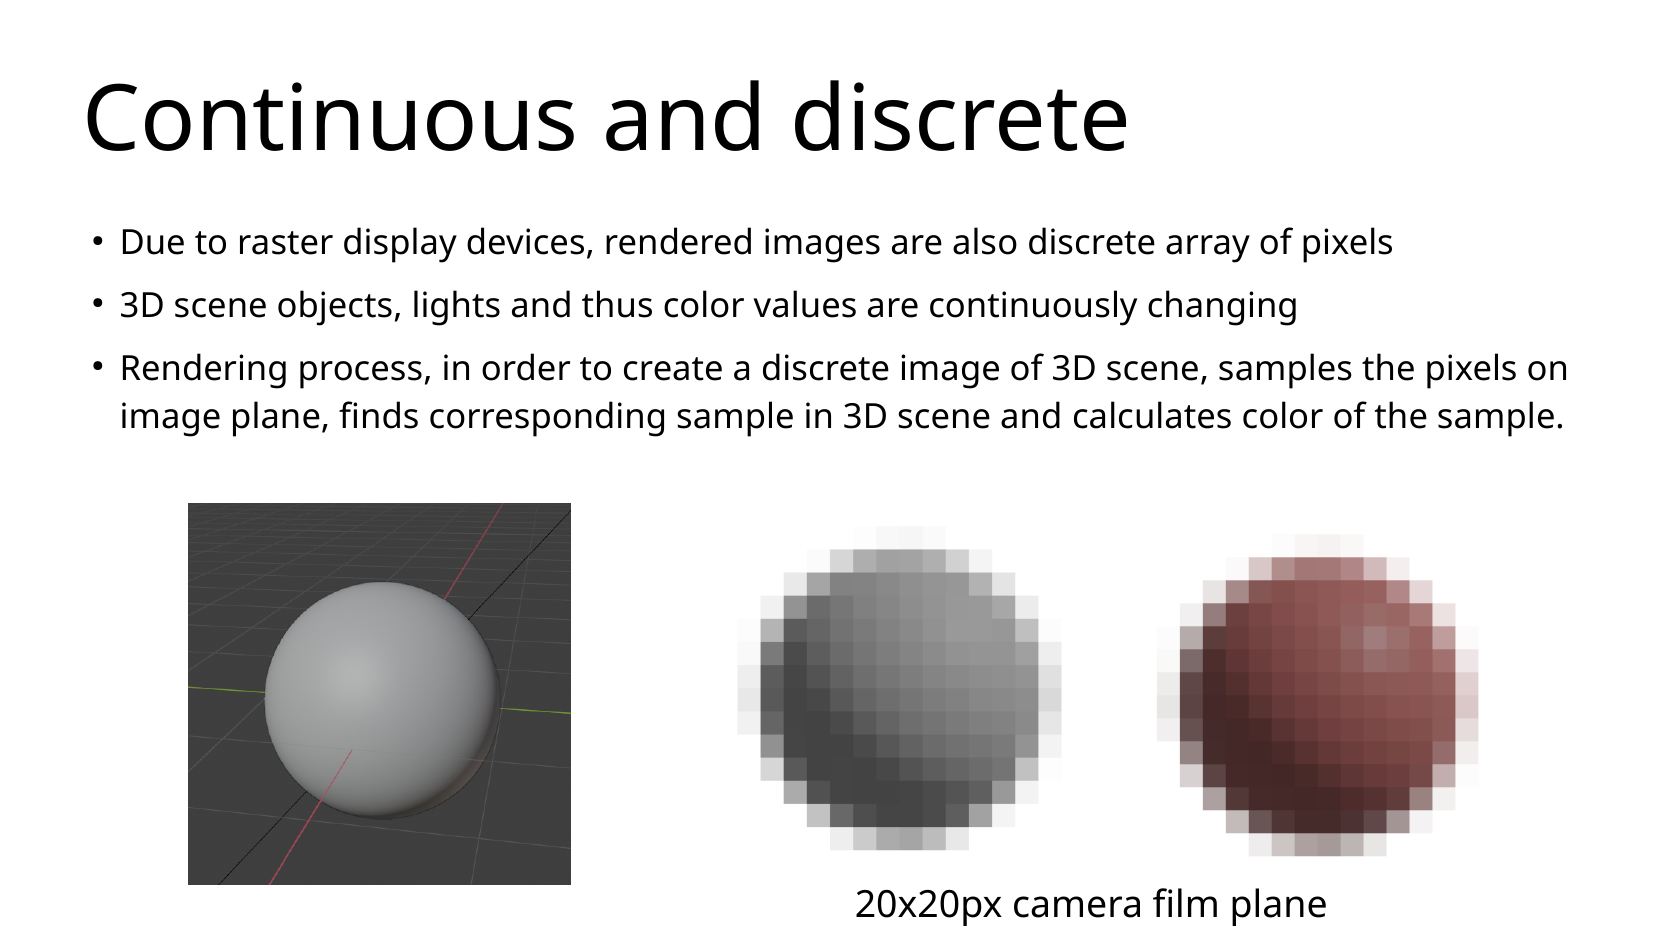

# Continuous and discrete
Due to raster display devices, rendered images are also discrete array of pixels
3D scene objects, lights and thus color values are continuously changing
Rendering process, in order to create a discrete image of 3D scene, samples the pixels on image plane, finds corresponding sample in 3D scene and calculates color of the sample.
20x20px camera film plane